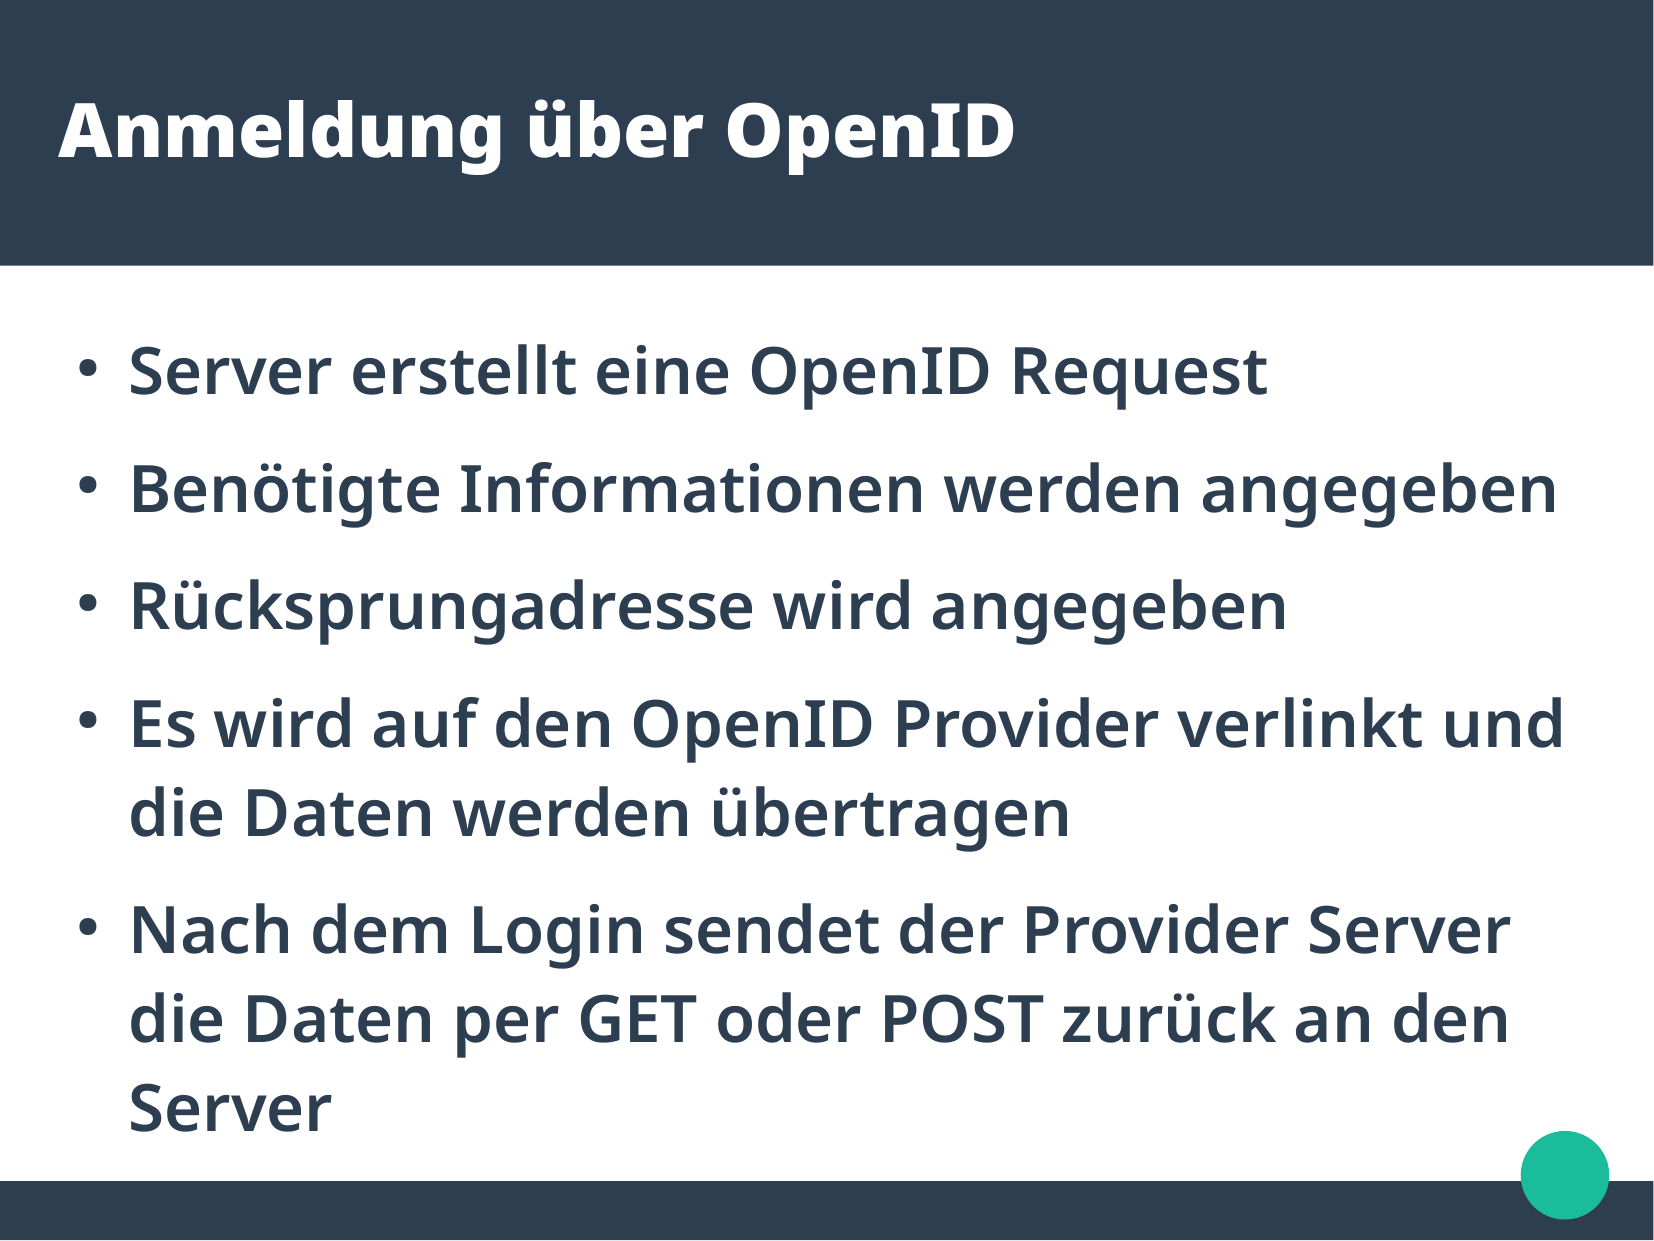

# Anmeldung über OpenID
Server erstellt eine OpenID Request
Benötigte Informationen werden angegeben
Rücksprungadresse wird angegeben
Es wird auf den OpenID Provider verlinkt und die Daten werden übertragen
Nach dem Login sendet der Provider Server die Daten per GET oder POST zurück an den Server